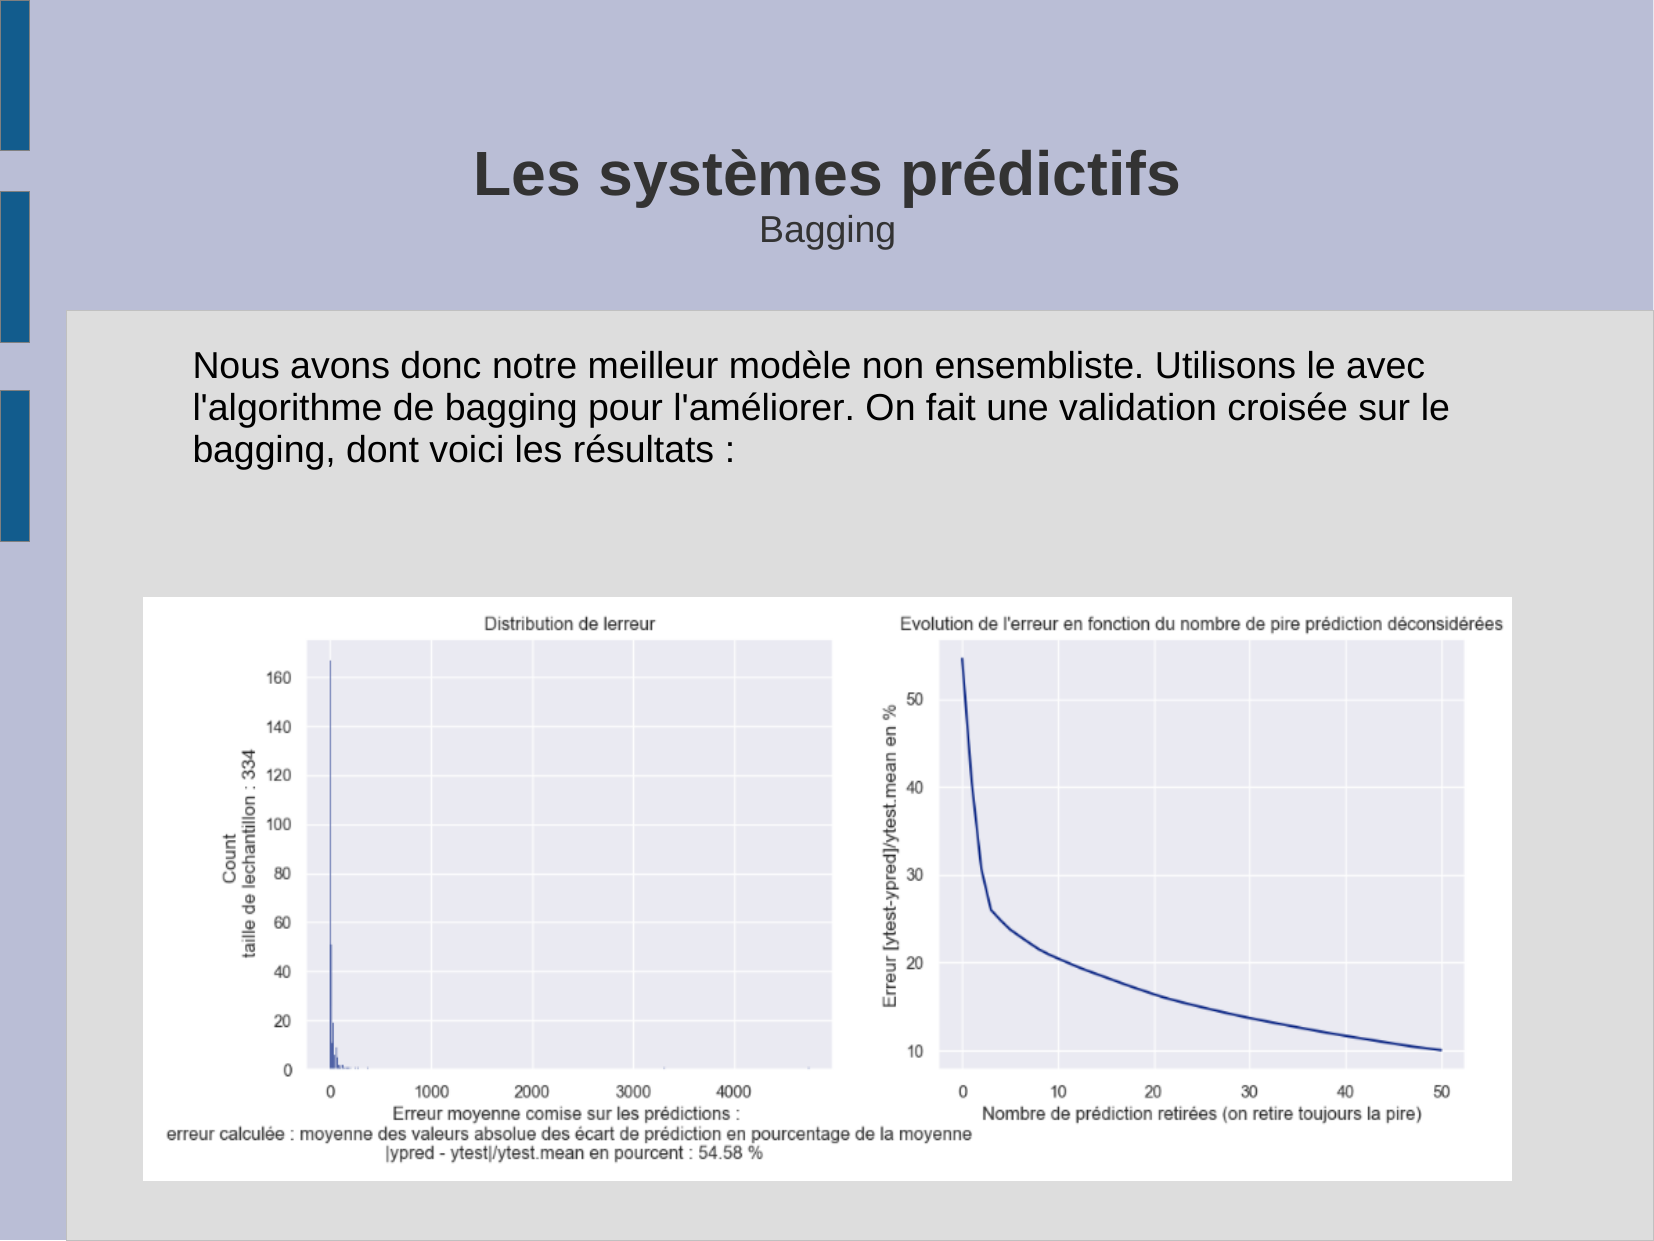

# Les systèmes prédictifs Bagging
Nous avons donc notre meilleur modèle non ensembliste. Utilisons le avec l'algorithme de bagging pour l'améliorer. On fait une validation croisée sur le bagging, dont voici les résultats :